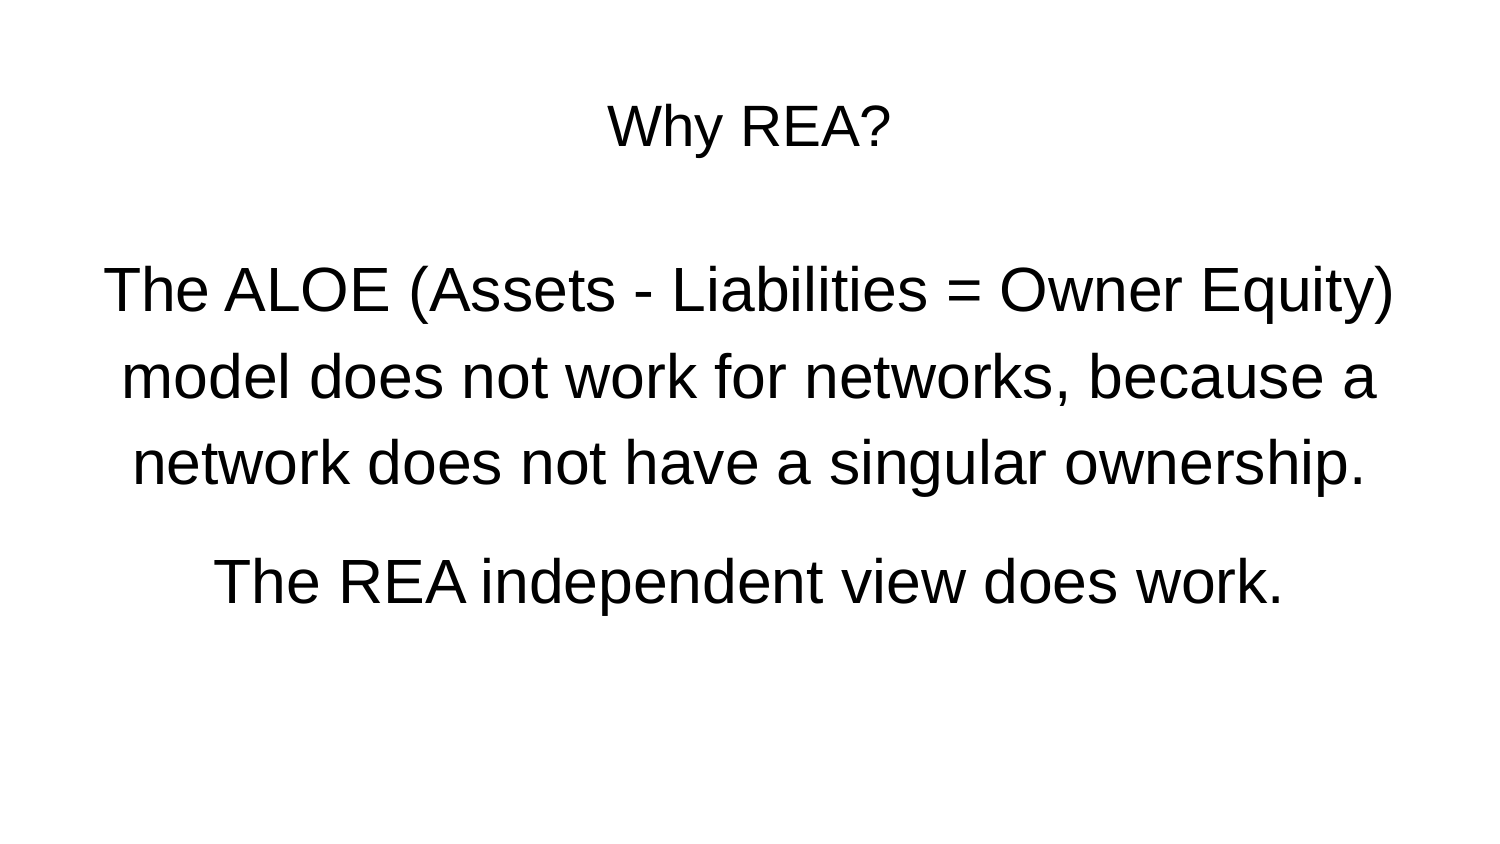

# Why REA?
The ALOE (Assets - Liabilities = Owner Equity) model does not work for networks, because a network does not have a singular ownership.
The REA independent view does work.